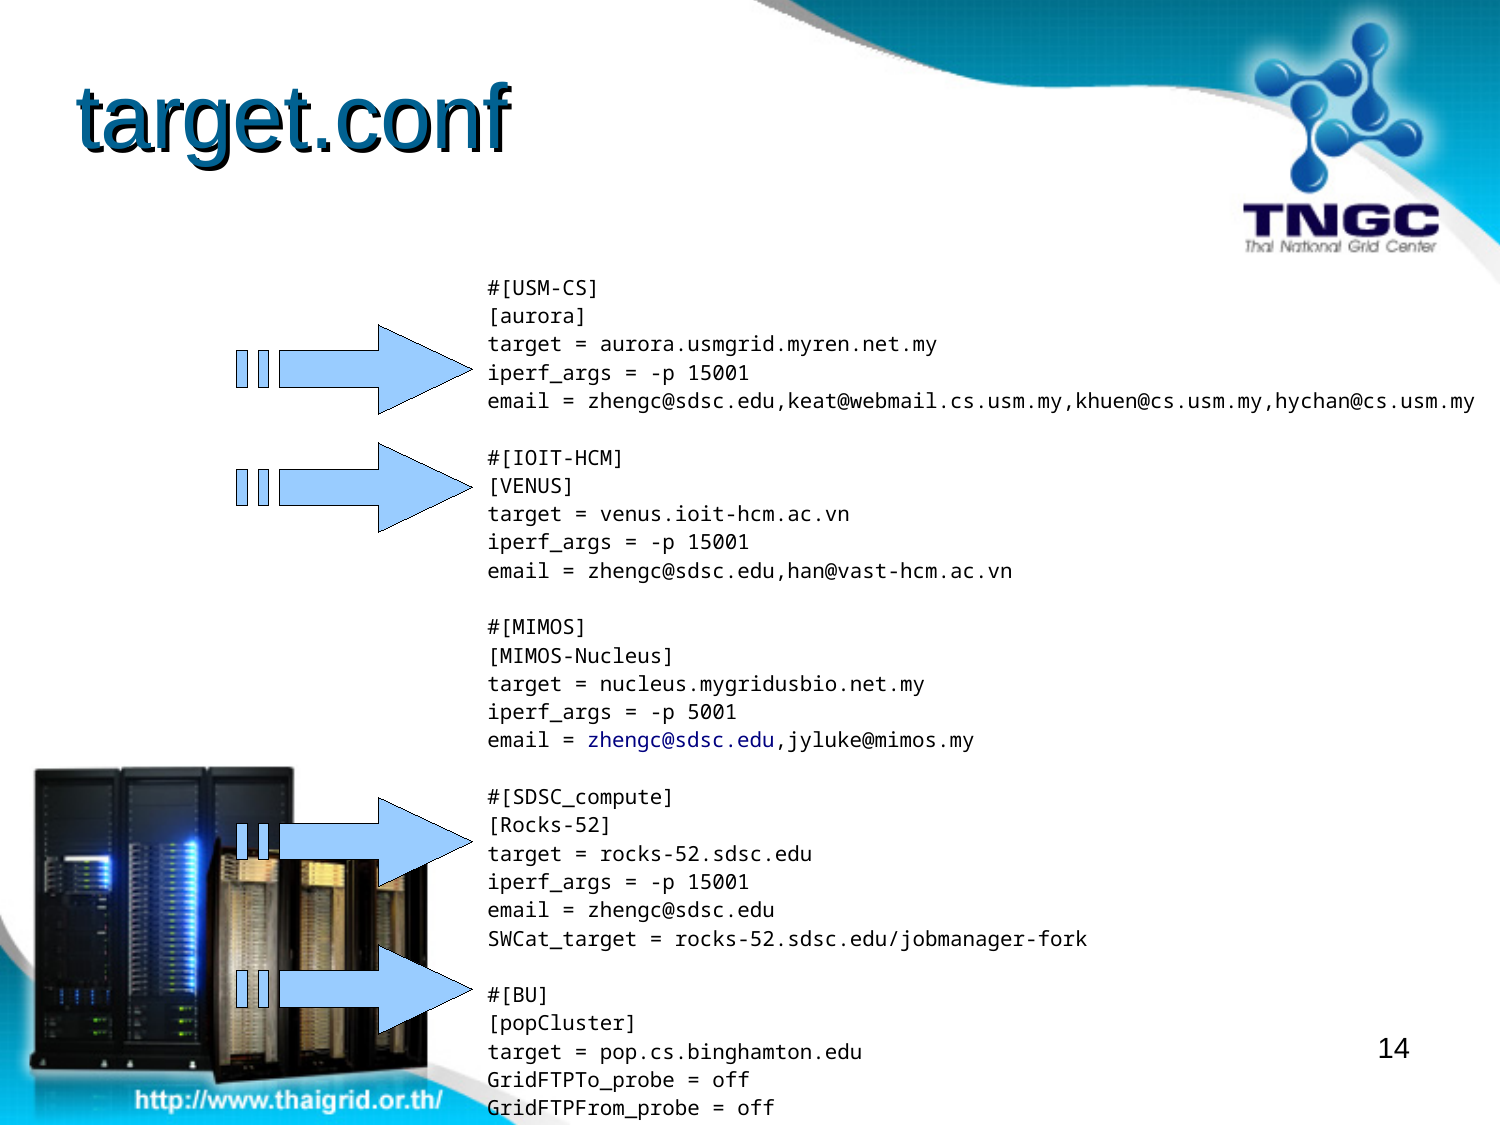

# target.conf
#[USM-CS]
[aurora]
target = aurora.usmgrid.myren.net.my
iperf_args = -p 15001
email = zhengc@sdsc.edu,keat@webmail.cs.usm.my,khuen@cs.usm.my,hychan@cs.usm.my
#[IOIT-HCM]
[VENUS]
target = venus.ioit-hcm.ac.vn
iperf_args = -p 15001
email = zhengc@sdsc.edu,han@vast-hcm.ac.vn
#[MIMOS]
[MIMOS-Nucleus]
target = nucleus.mygridusbio.net.my
iperf_args = -p 5001
email = zhengc@sdsc.edu,jyluke@mimos.my
#[SDSC_compute]
[Rocks-52]
target = rocks-52.sdsc.edu
iperf_args = -p 15001
email = zhengc@sdsc.edu
SWCat_target = rocks-52.sdsc.edu/jobmanager-fork
#[BU]
[popCluster]
target = pop.cs.binghamton.edu
GridFTPTo_probe = off
GridFTPFrom_probe = off
iperf_args = -p 15001
email = zhengc@sdsc.edu,john@jskro.org,kchiu@cs.binghamton.edu
14